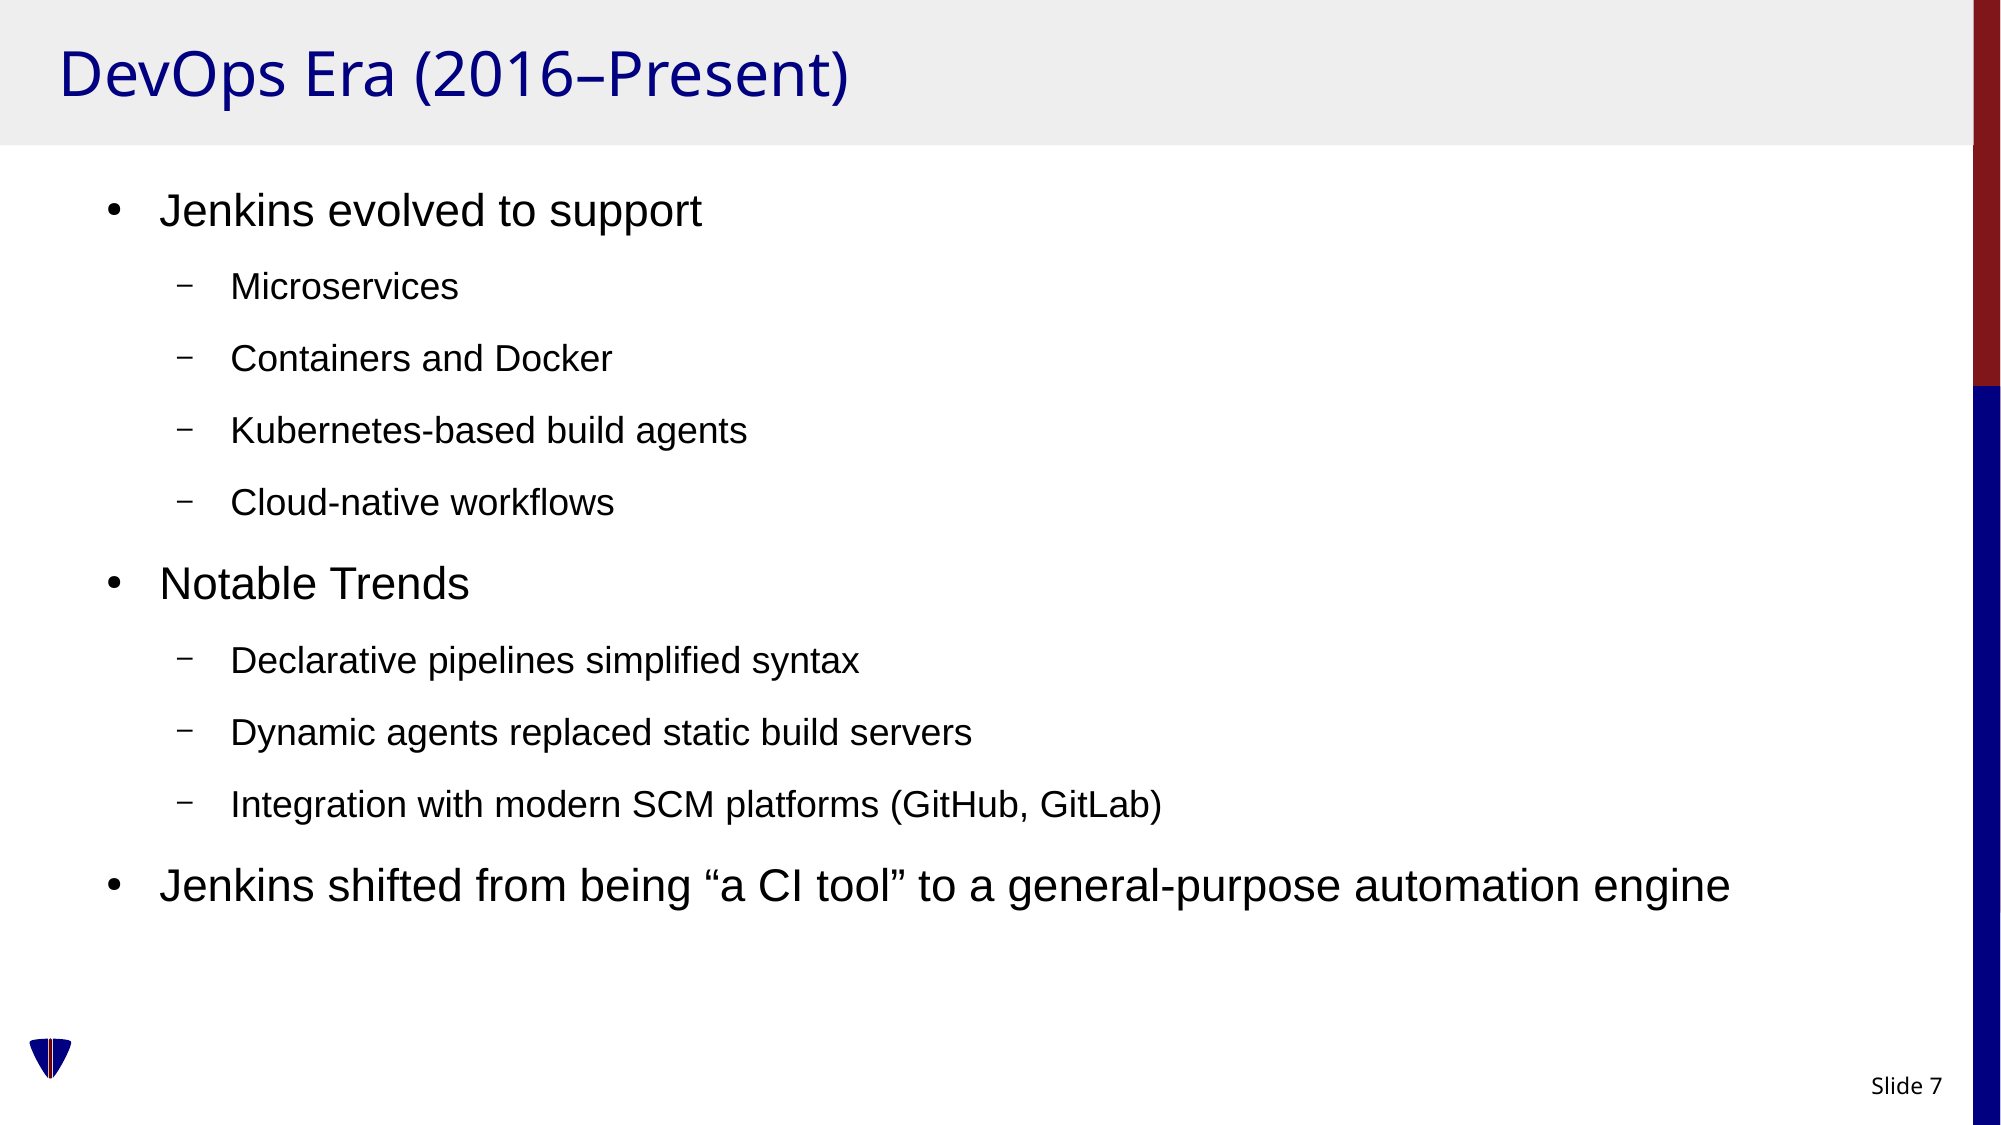

# DevOps Era (2016–Present)
Jenkins evolved to support
Microservices
Containers and Docker
Kubernetes-based build agents
Cloud-native workflows
Notable Trends
Declarative pipelines simplified syntax
Dynamic agents replaced static build servers
Integration with modern SCM platforms (GitHub, GitLab)
Jenkins shifted from being “a CI tool” to a general-purpose automation engine